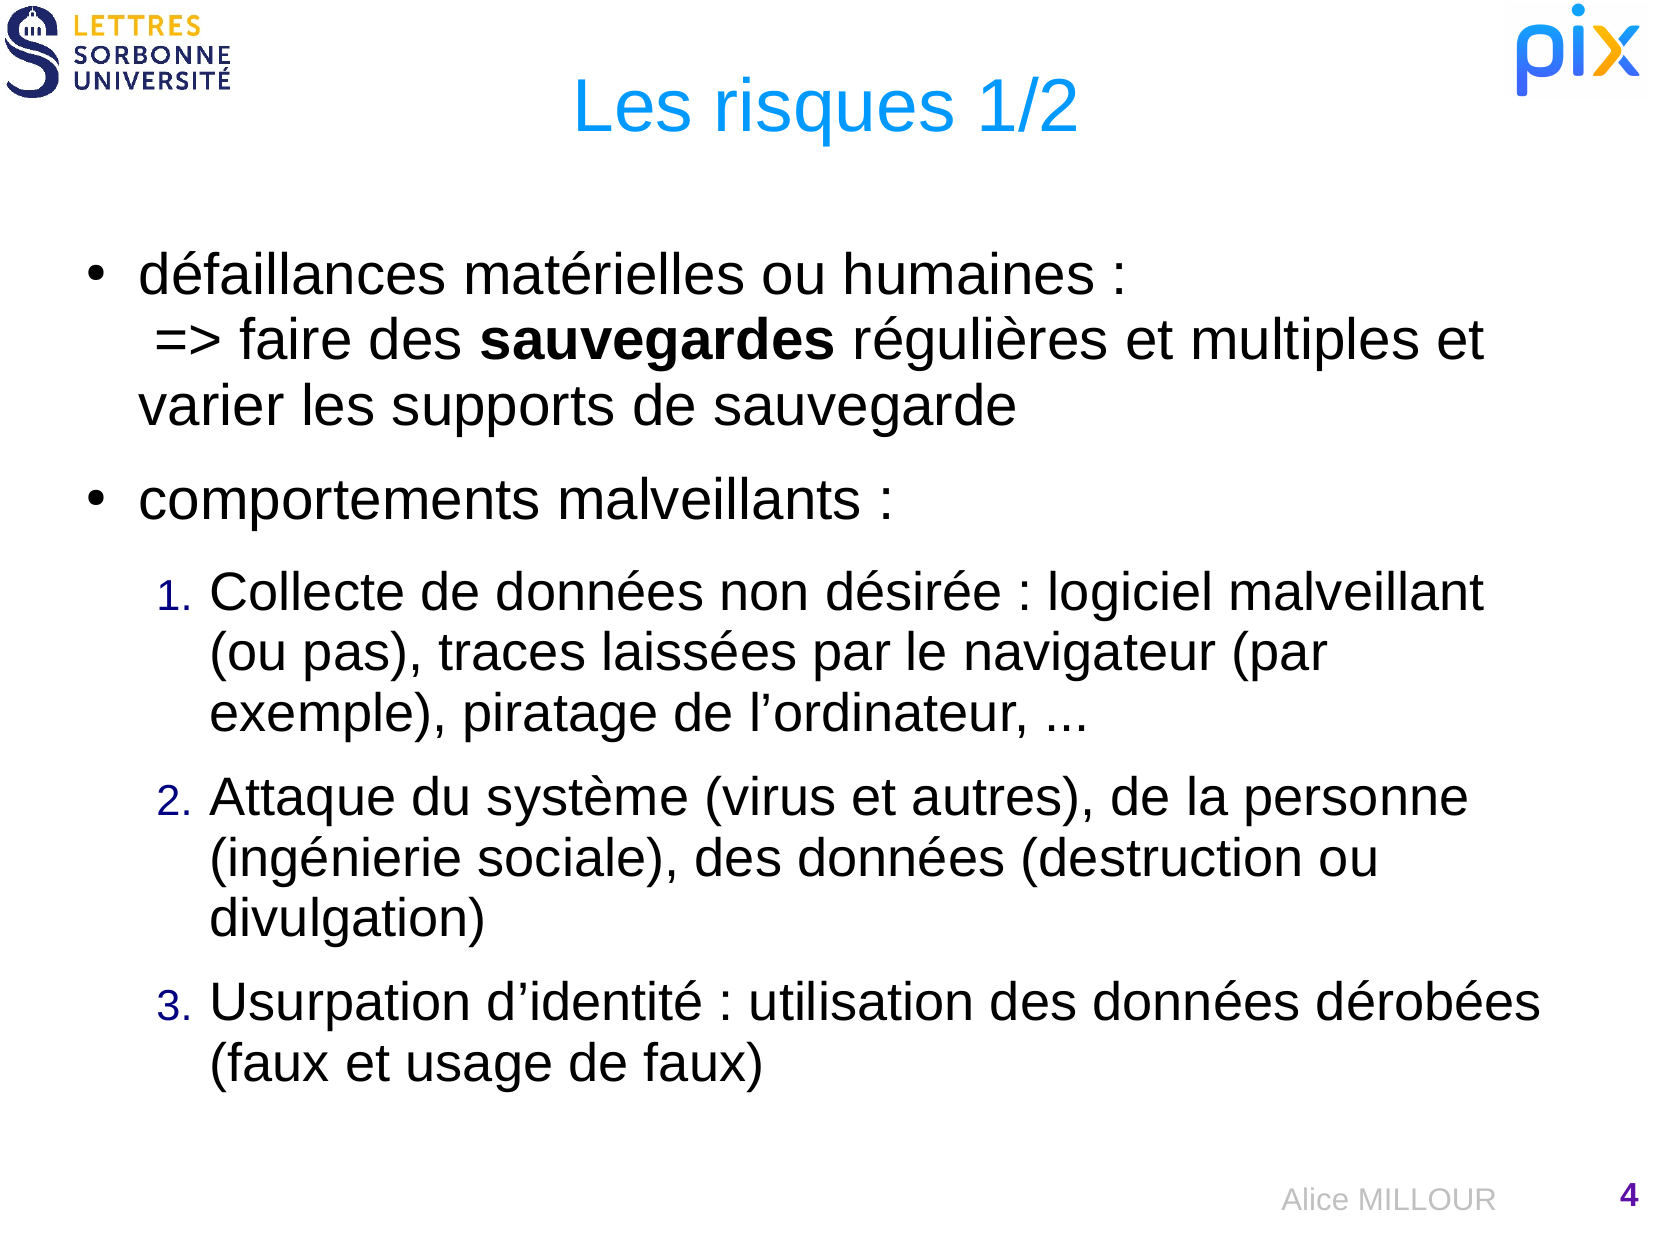

# Les risques 1/2
défaillances matérielles ou humaines :
 => faire des sauvegardes régulières et multiples et varier les supports de sauvegarde
comportements malveillants :
Collecte de données non désirée : logiciel malveillant (ou pas), traces laissées par le navigateur (par exemple), piratage de l’ordinateur, ...
Attaque du système (virus et autres), de la personne (ingénierie sociale), des données (destruction ou divulgation)
Usurpation d’identité : utilisation des données dérobées (faux et usage de faux)